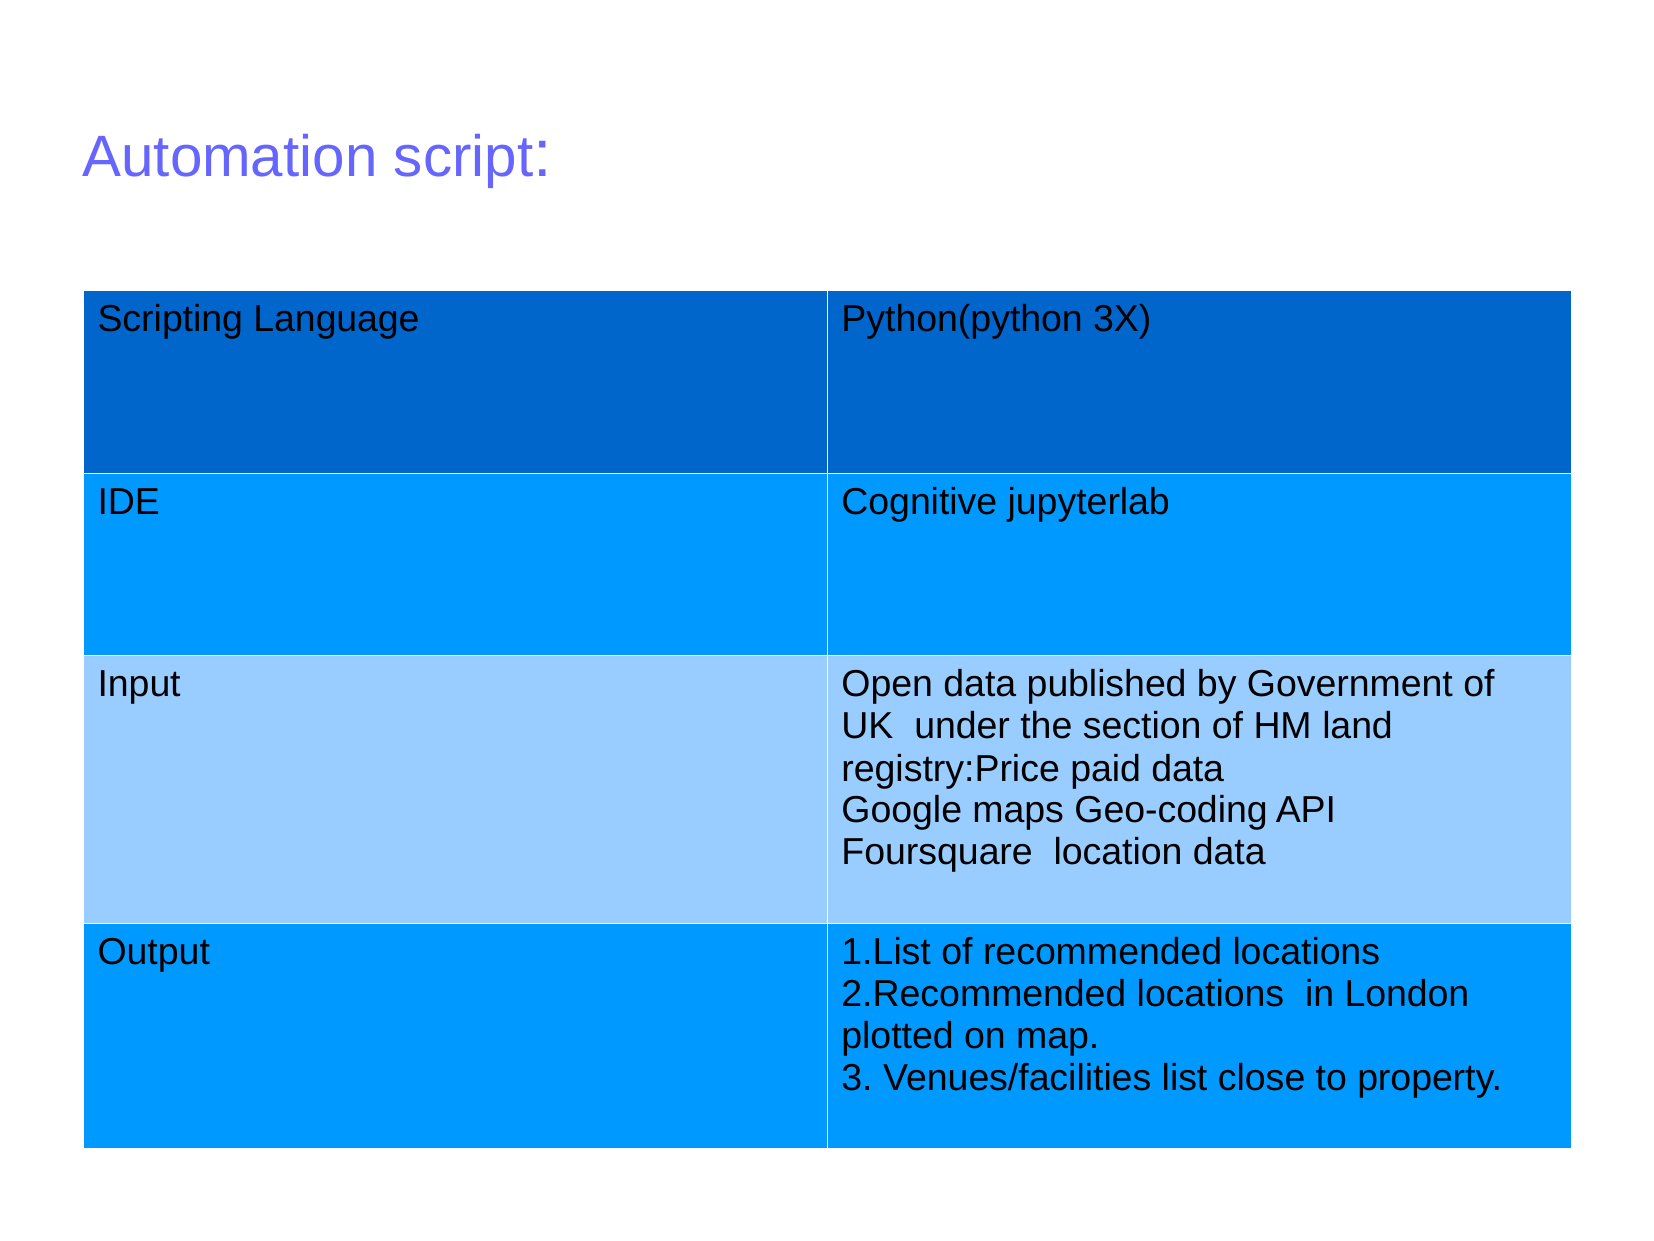

# Automation script:
| Scripting Language | Python(python 3X) |
| --- | --- |
| IDE | Cognitive jupyterlab |
| Input | Open data published by Government of UK under the section of HM land registry:Price paid data Google maps Geo-coding API Foursquare location data |
| Output | 1.List of recommended locations 2.Recommended locations in London plotted on map. 3. Venues/facilities list close to property. |